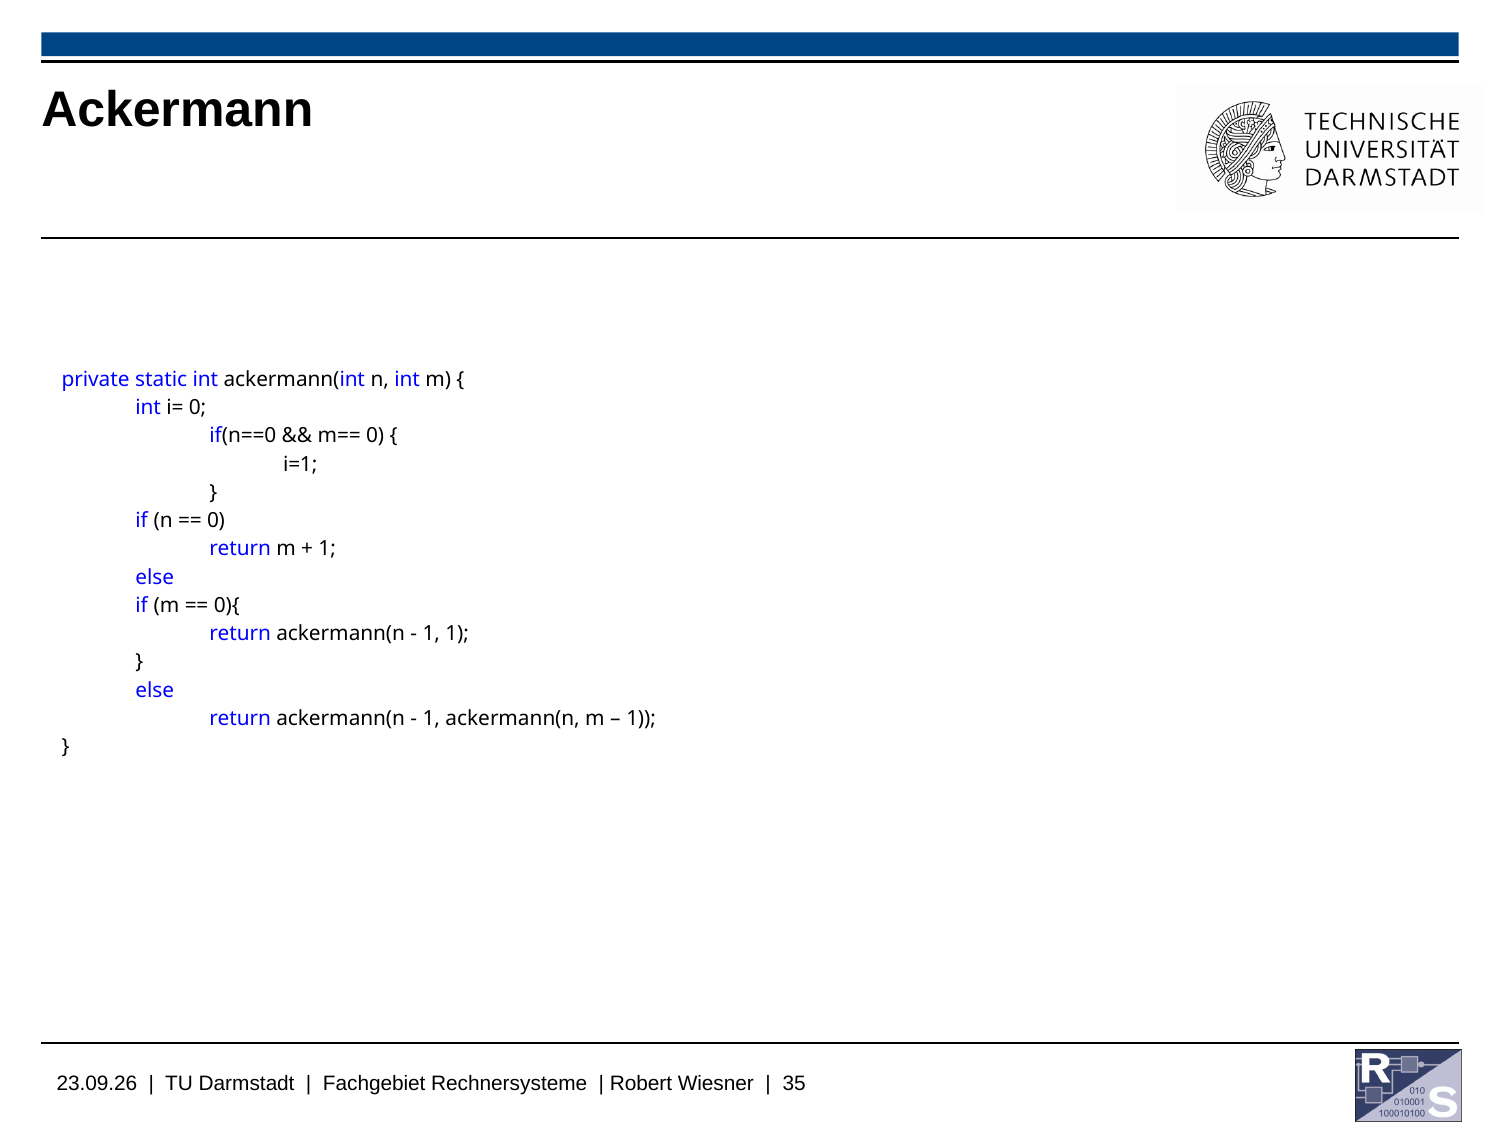

# Ackermann
private static int ackermann(int n, int m) {
	int i= 0;
		if(n==0 && m== 0) {
			i=1;
		}
	if (n == 0)
		return m + 1;
	else
	if (m == 0){
		return ackermann(n - 1, 1);
	}
	else
		return ackermann(n - 1, ackermann(n, m – 1));
}